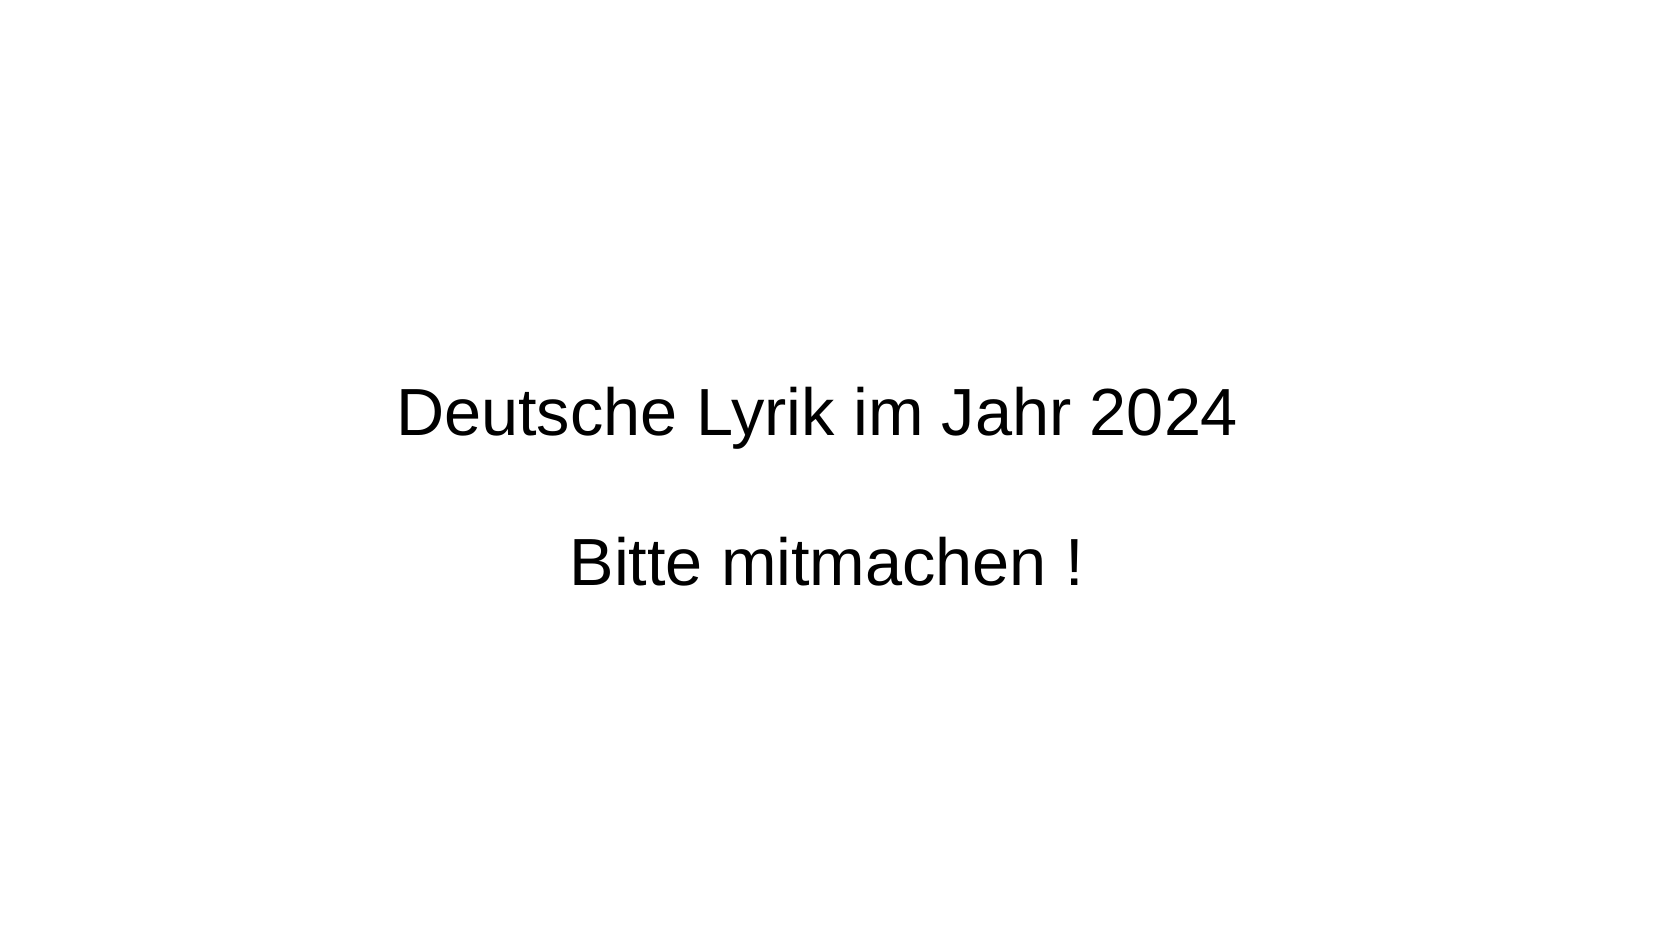

#
Deutsche Lyrik im Jahr 2024
Bitte mitmachen !